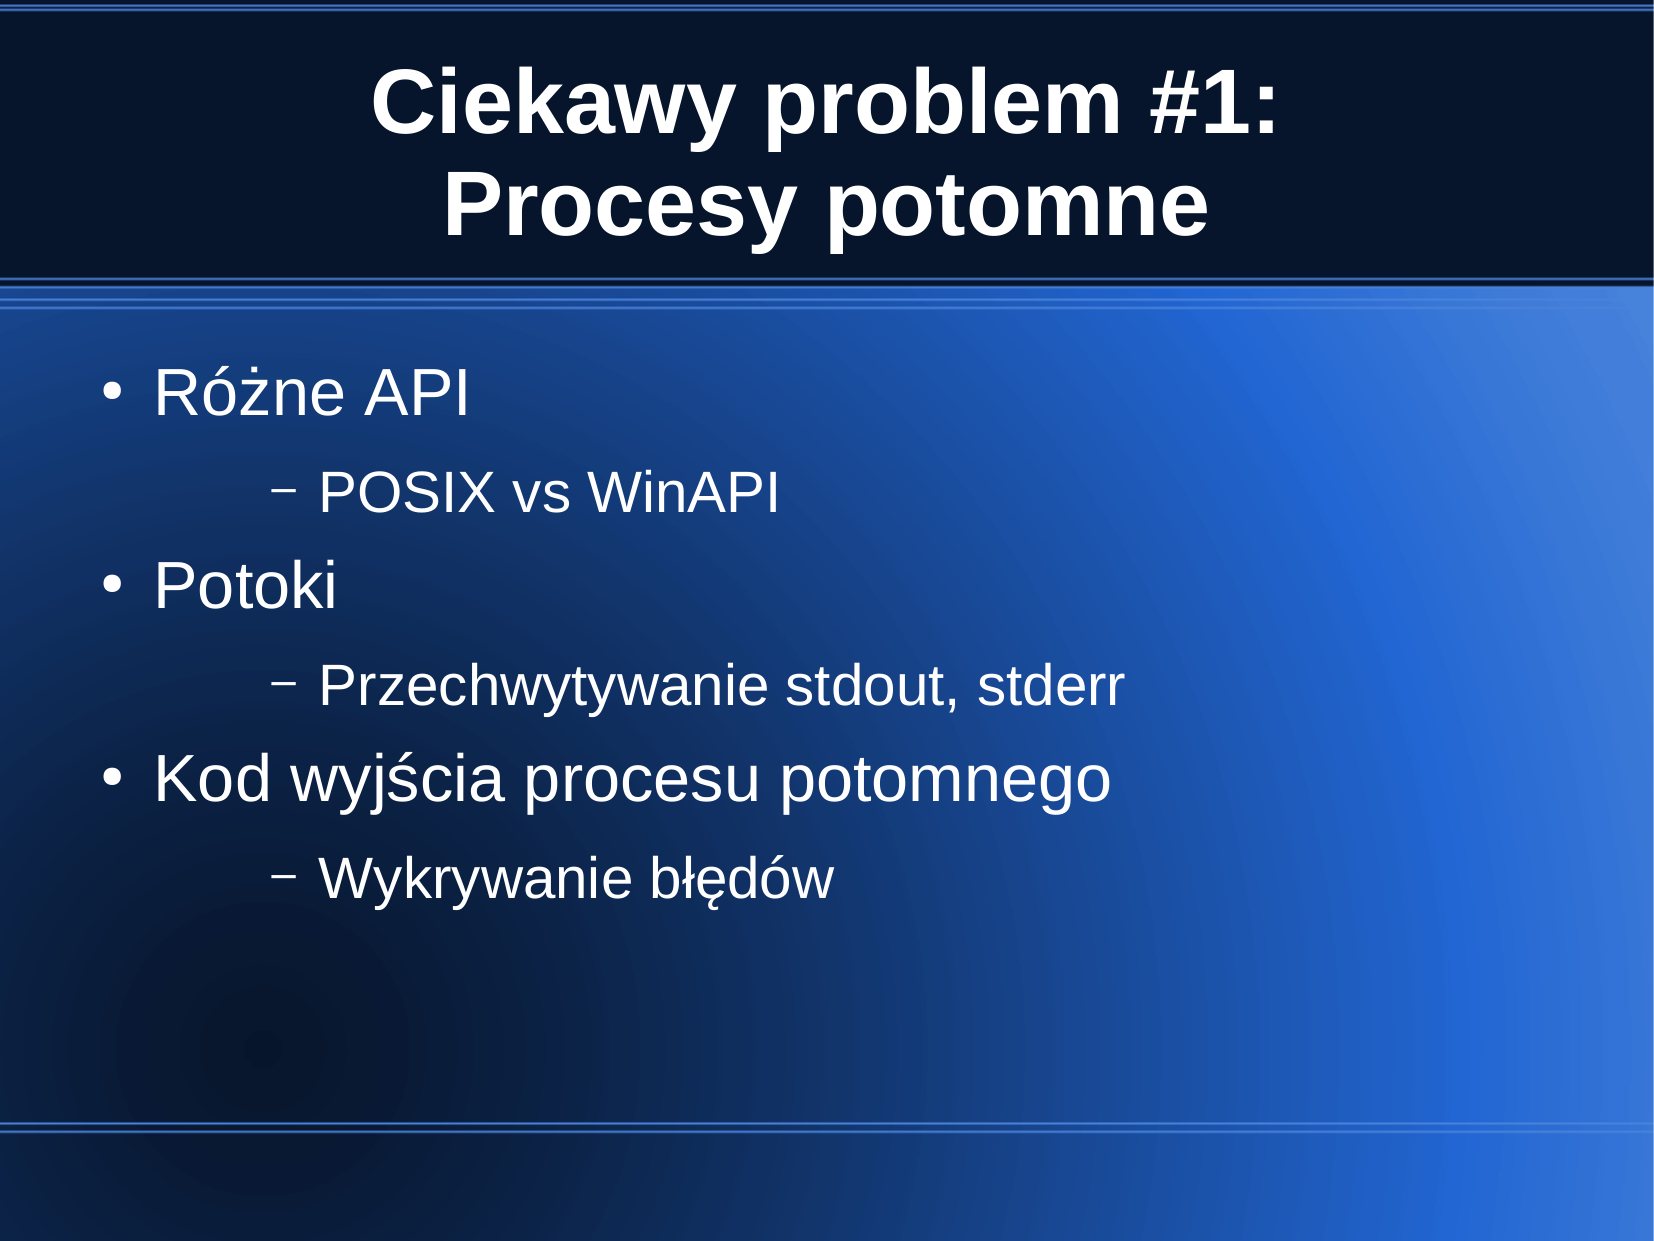

# Ciekawy problem #1: Procesy potomne
Różne API
POSIX vs WinAPI
Potoki
Przechwytywanie stdout, stderr
Kod wyjścia procesu potomnego
Wykrywanie błędów